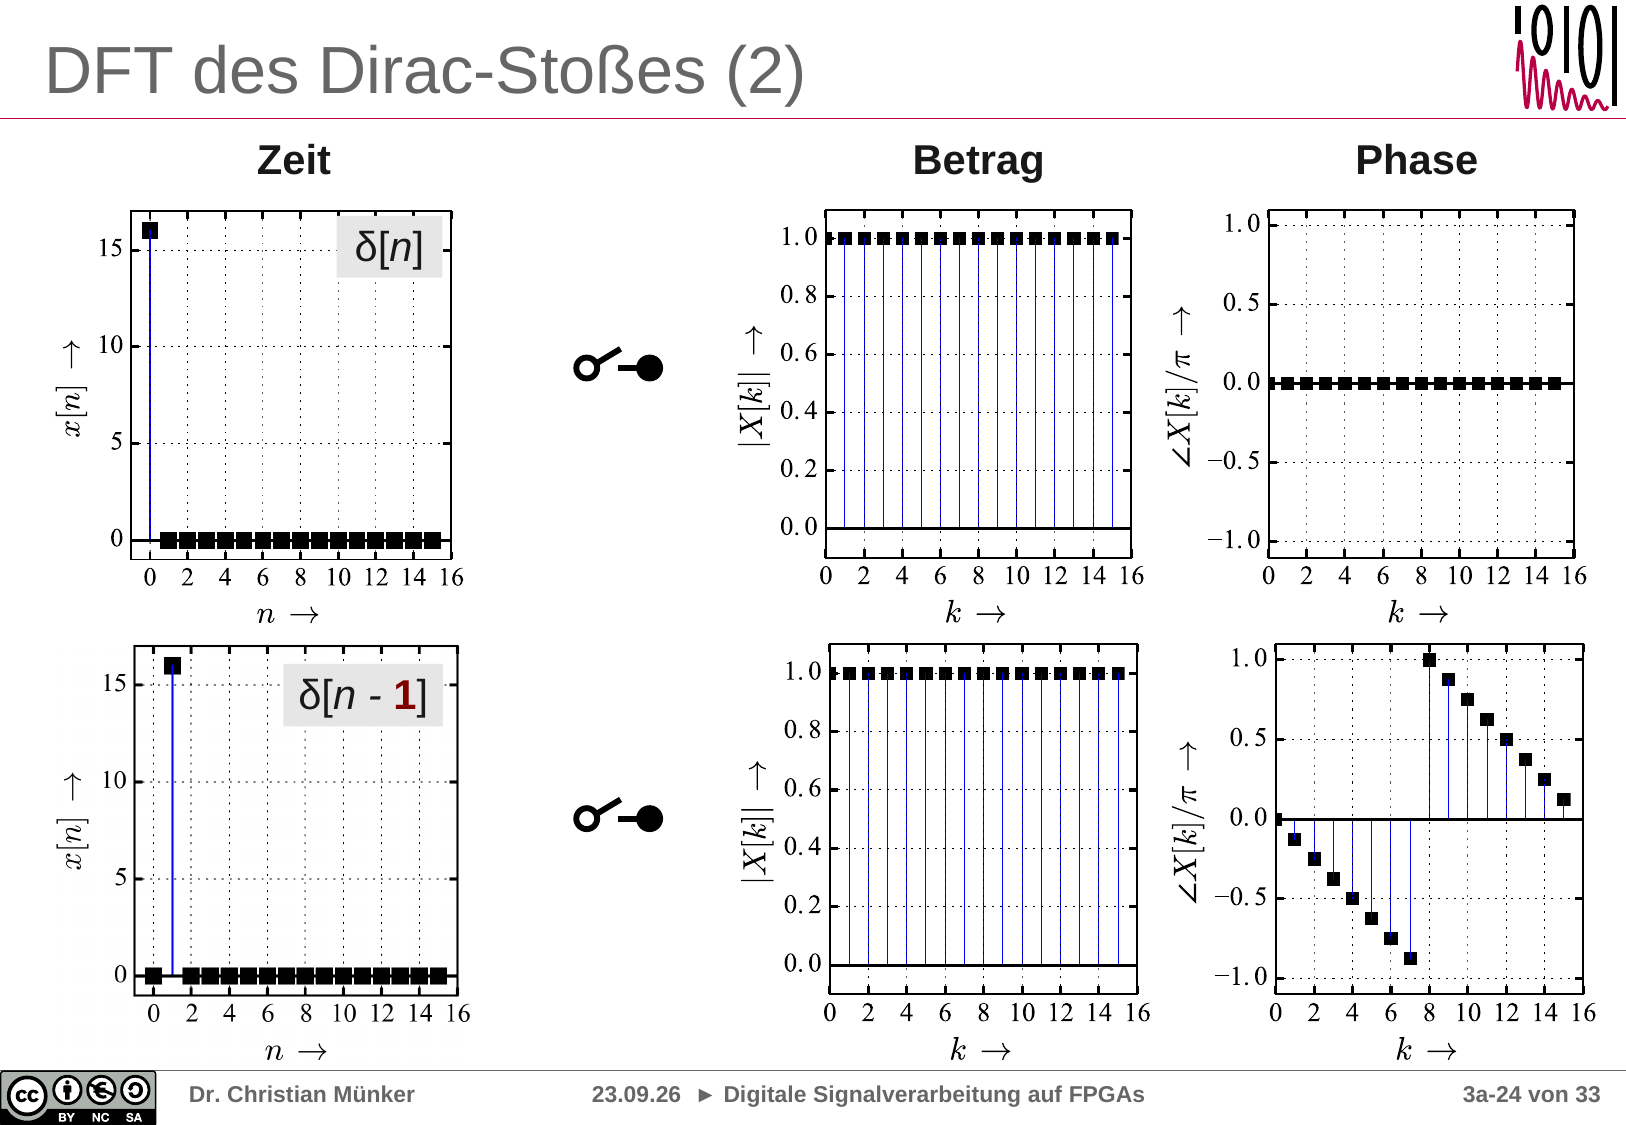

# DFT des Dirac-Stoßes (2)
Zeit
Betrag
Phase
δ[n]
δ[n - 1]